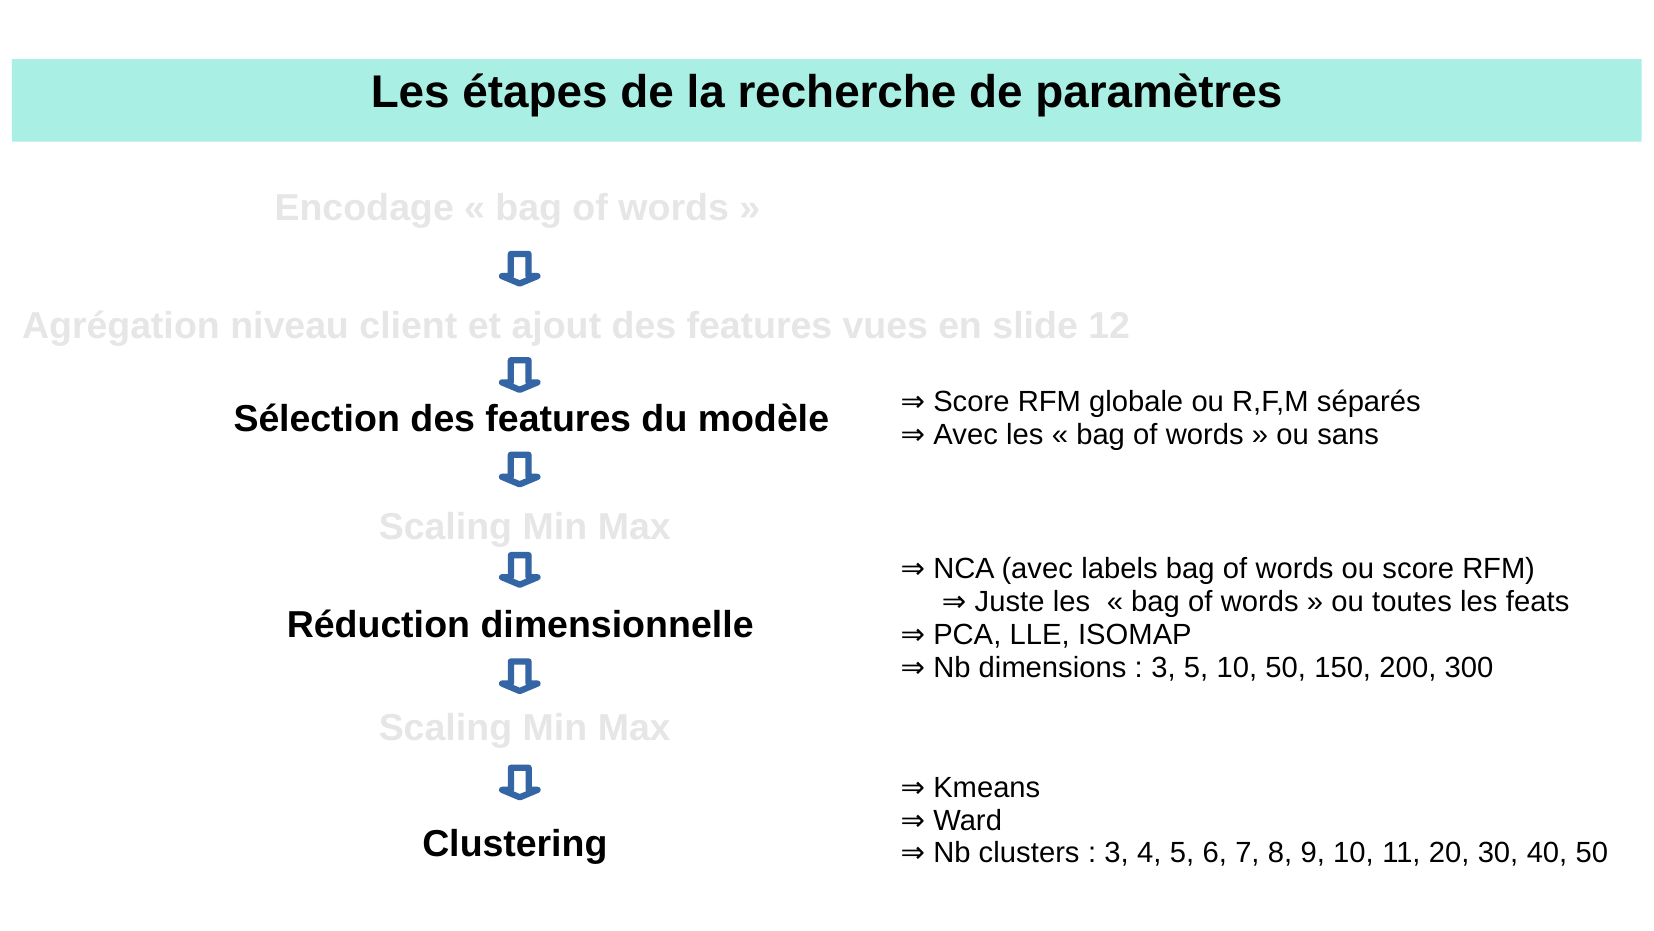

Les étapes de la recherche de paramètres
Encodage « bag of words »
Agrégation niveau client et ajout des features vues en slide 12
⇒ Score RFM globale ou R,F,M séparés
⇒ Avec les « bag of words » ou sans
Sélection des features du modèle
Scaling Min Max
⇒ NCA (avec labels bag of words ou score RFM)
 ⇒ Juste les « bag of words » ou toutes les feats
⇒ PCA, LLE, ISOMAP
⇒ Nb dimensions : 3, 5, 10, 50, 150, 200, 300
Réduction dimensionnelle
Scaling Min Max
⇒ Kmeans
⇒ Ward
⇒ Nb clusters : 3, 4, 5, 6, 7, 8, 9, 10, 11, 20, 30, 40, 50
Clustering